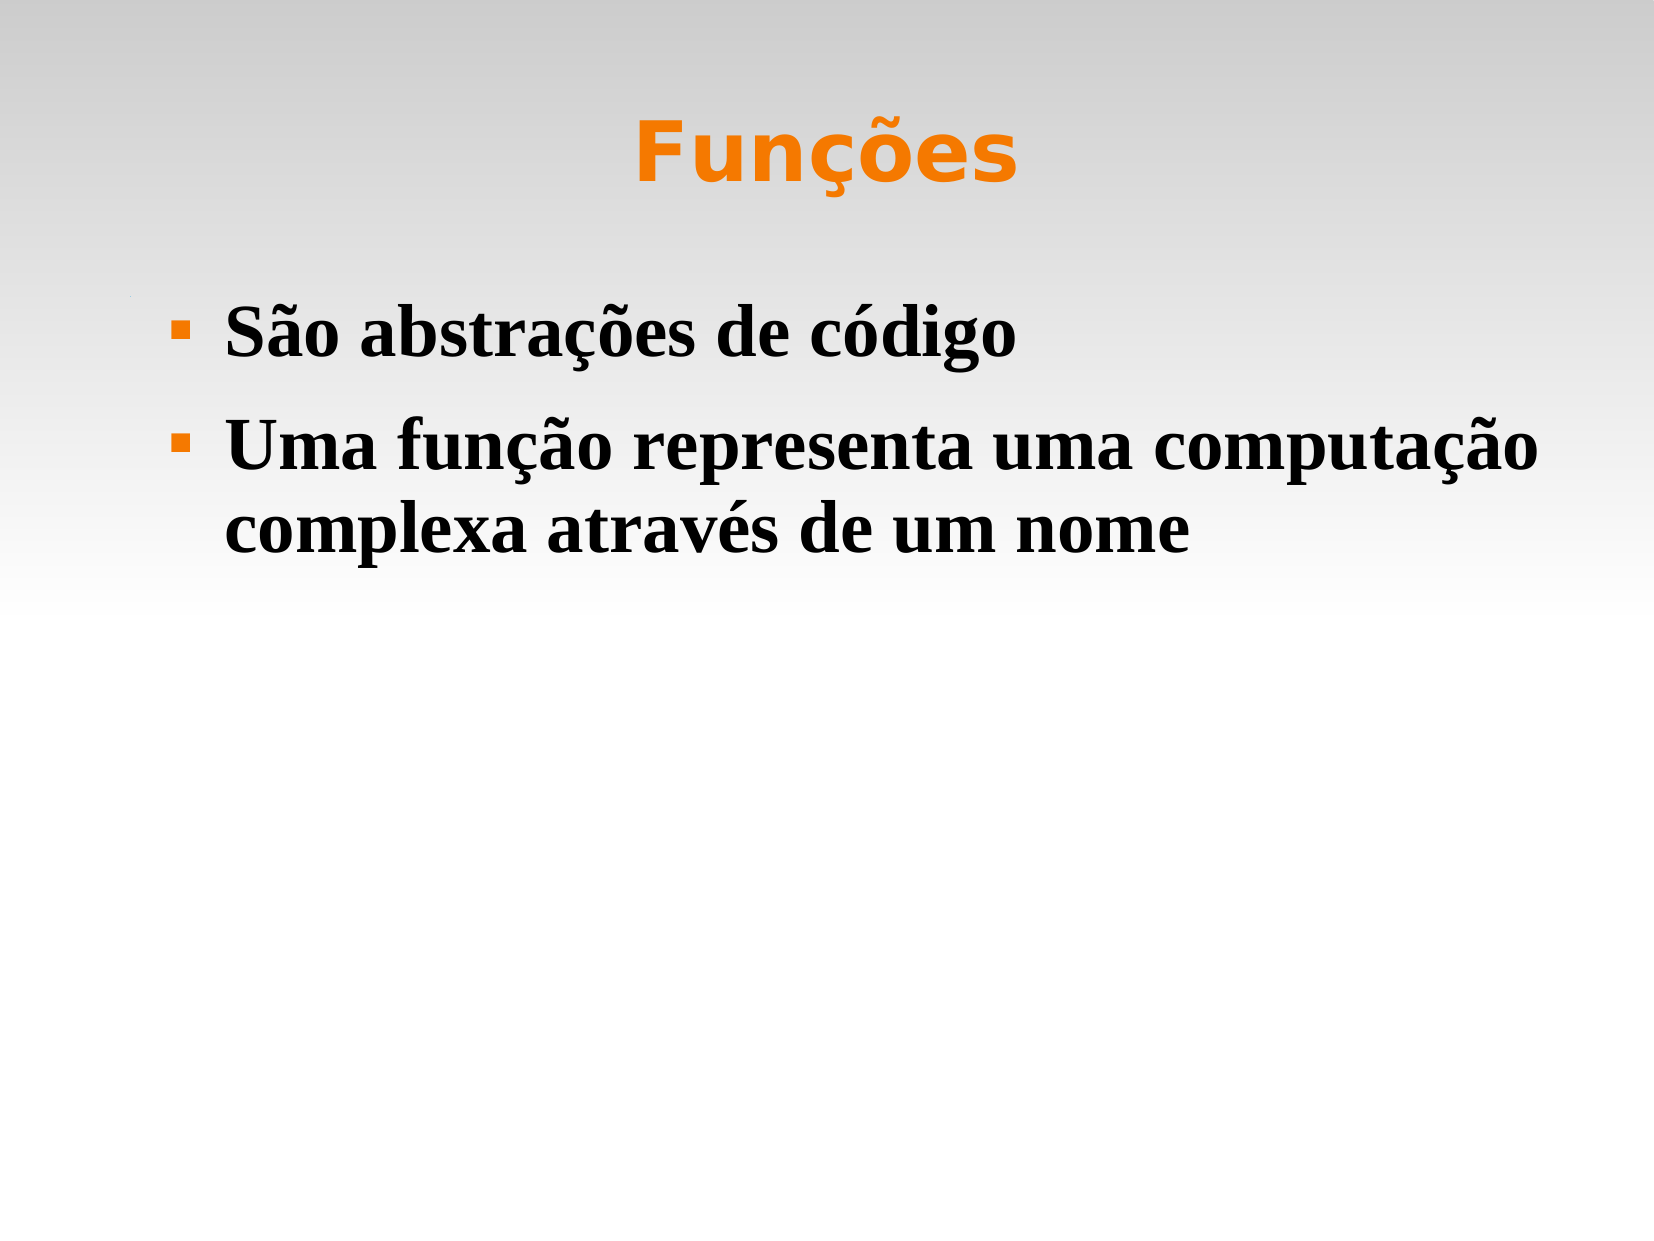

# Funções
São abstrações de código
Uma função representa uma computação complexa através de um nome